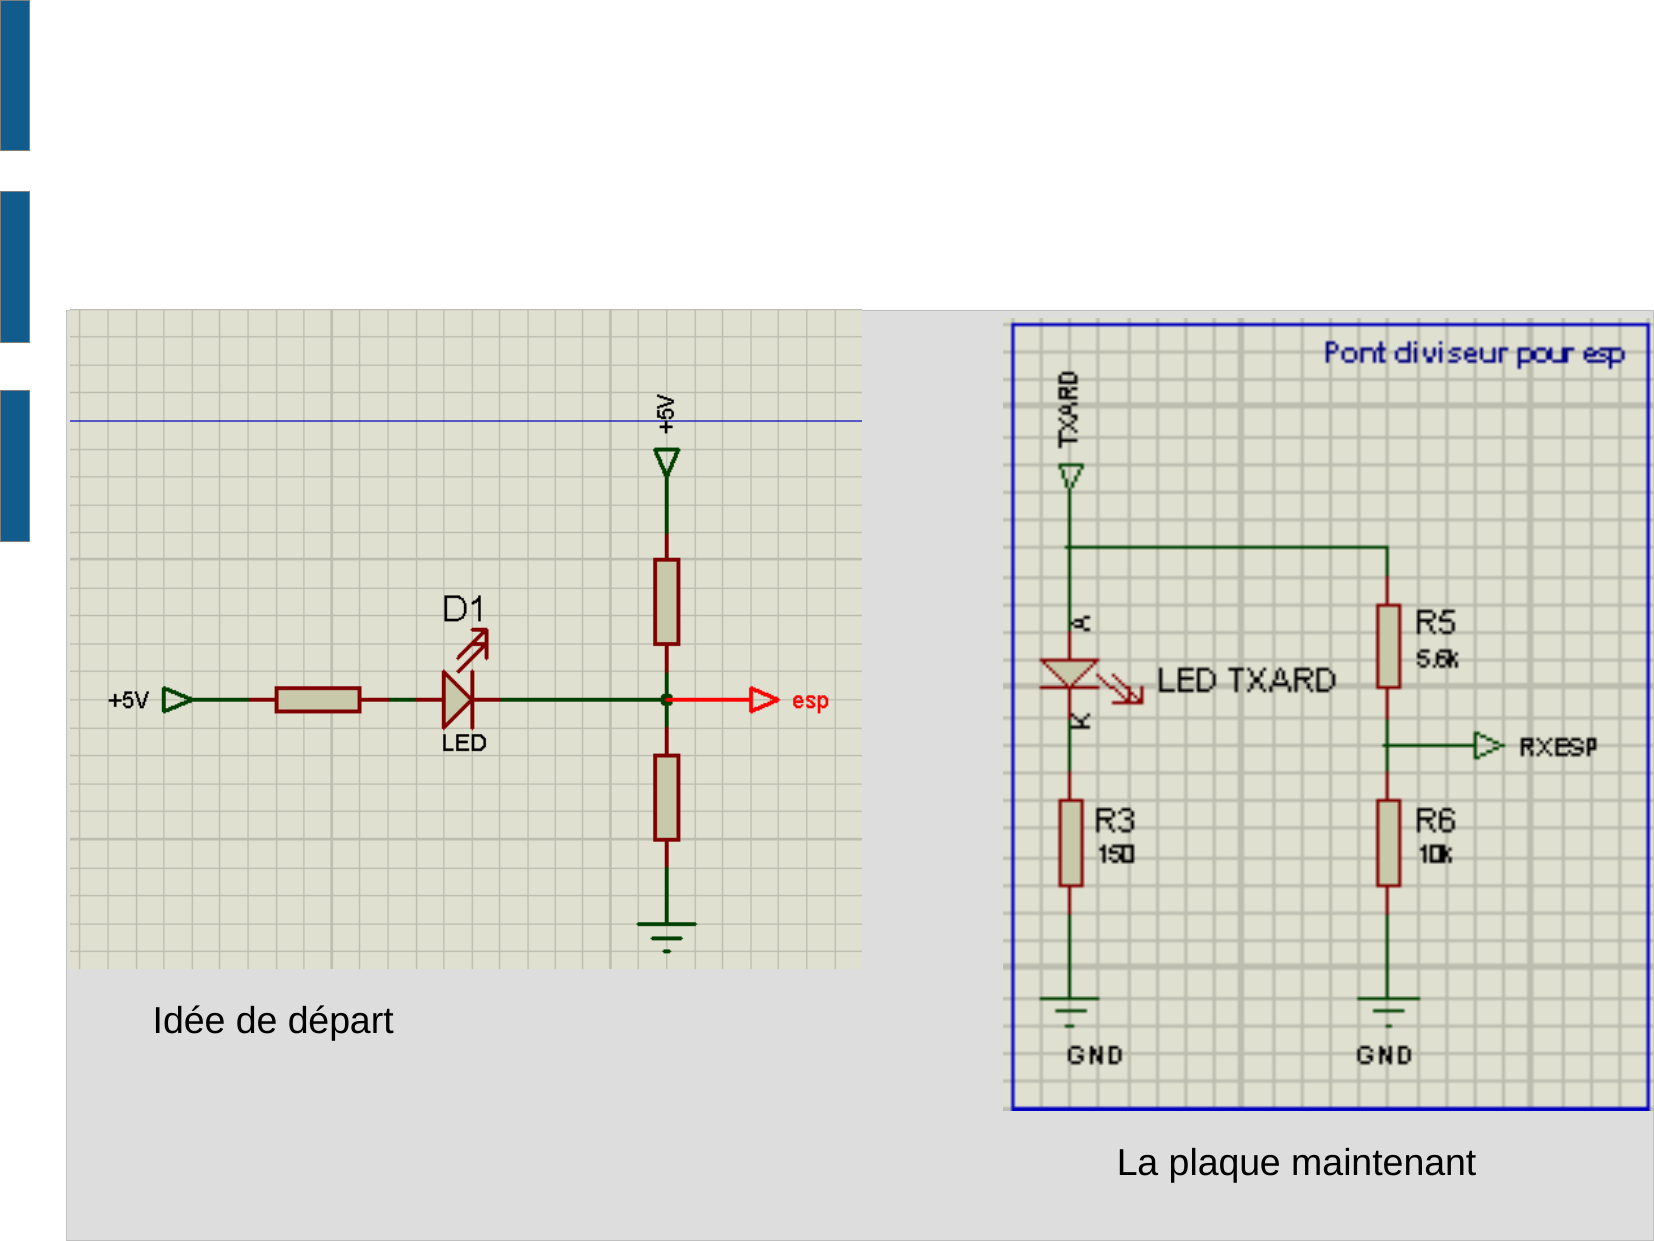

#
Idée de départ
La plaque maintenant